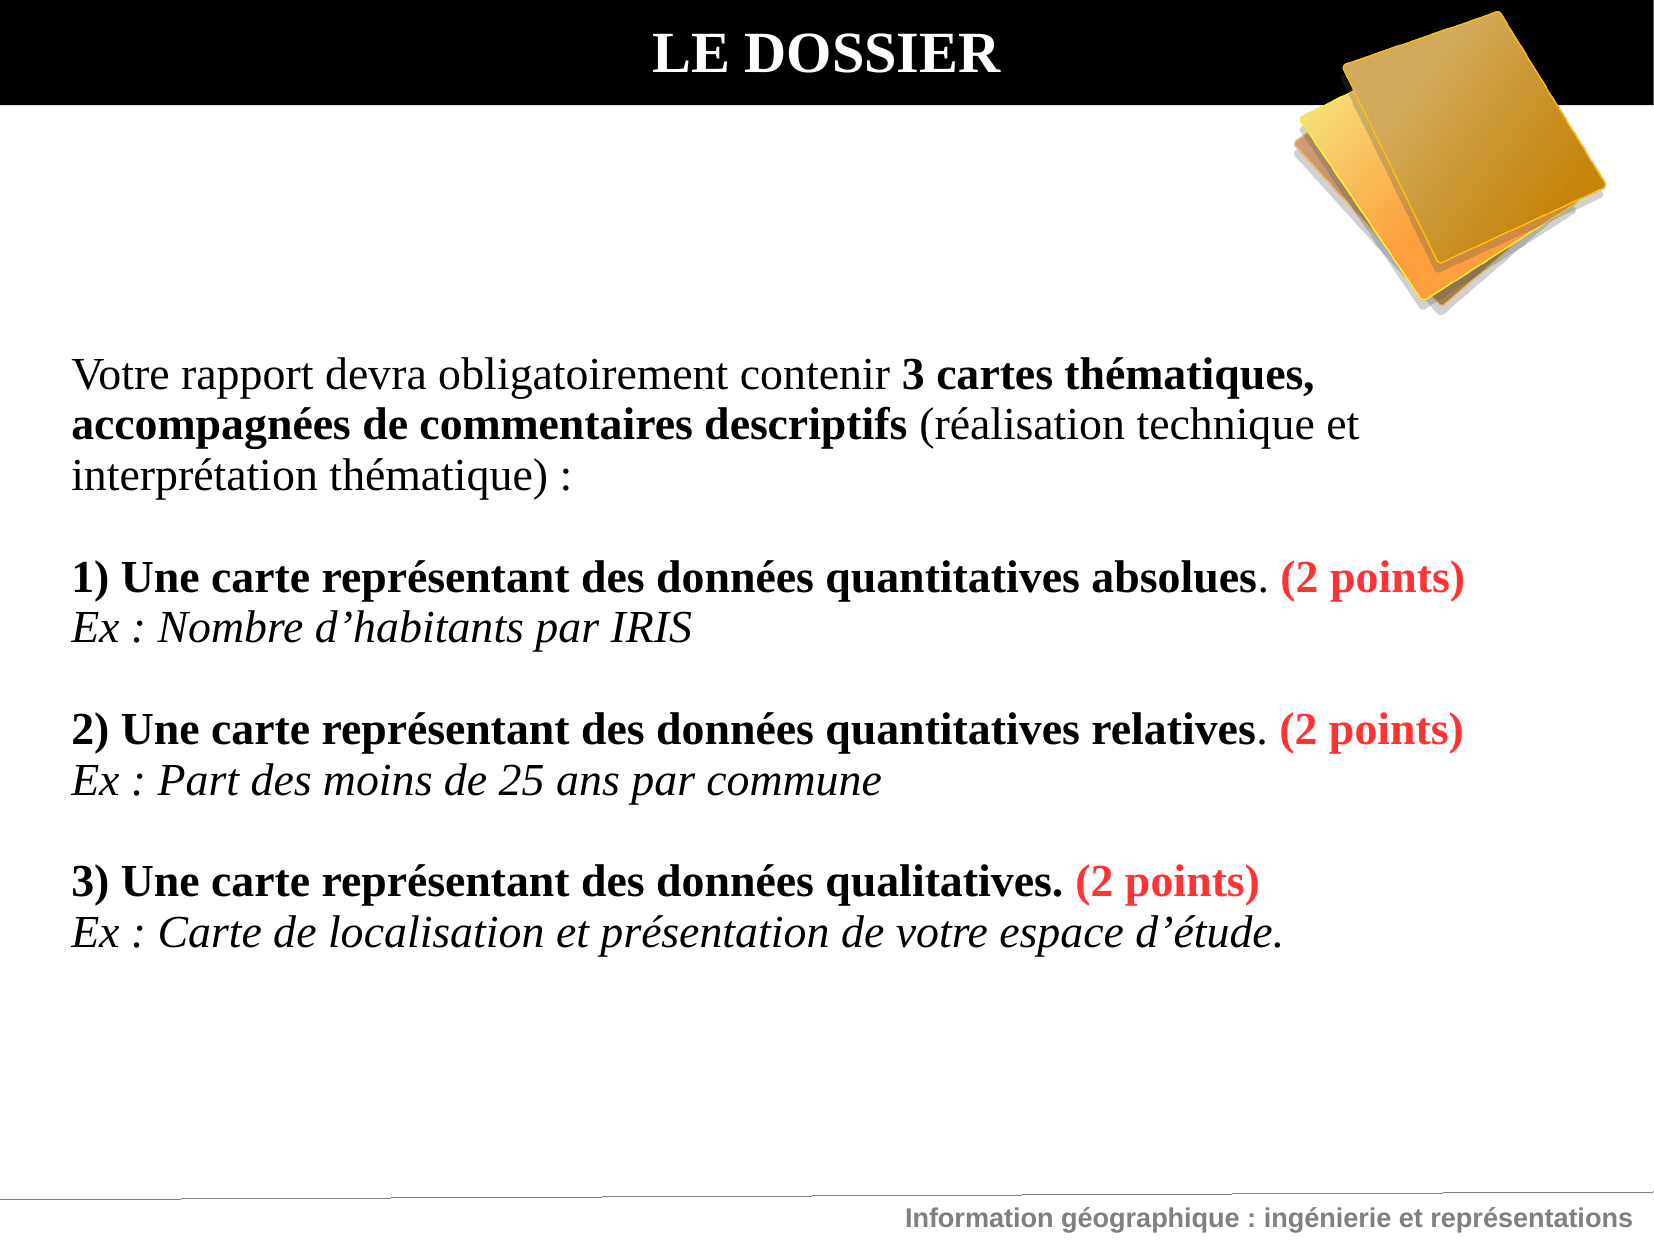

# LE DOSSIER
Votre rapport devra obligatoirement contenir 3 cartes thématiques, accompagnées de commentaires descriptifs (réalisation technique et interprétation thématique) :
1) Une carte représentant des données quantitatives absolues. (2 points)
Ex : Nombre d’habitants par IRIS
2) Une carte représentant des données quantitatives relatives. (2 points)
Ex : Part des moins de 25 ans par commune
3) Une carte représentant des données qualitatives. (2 points)
Ex : Carte de localisation et présentation de votre espace d’étude.